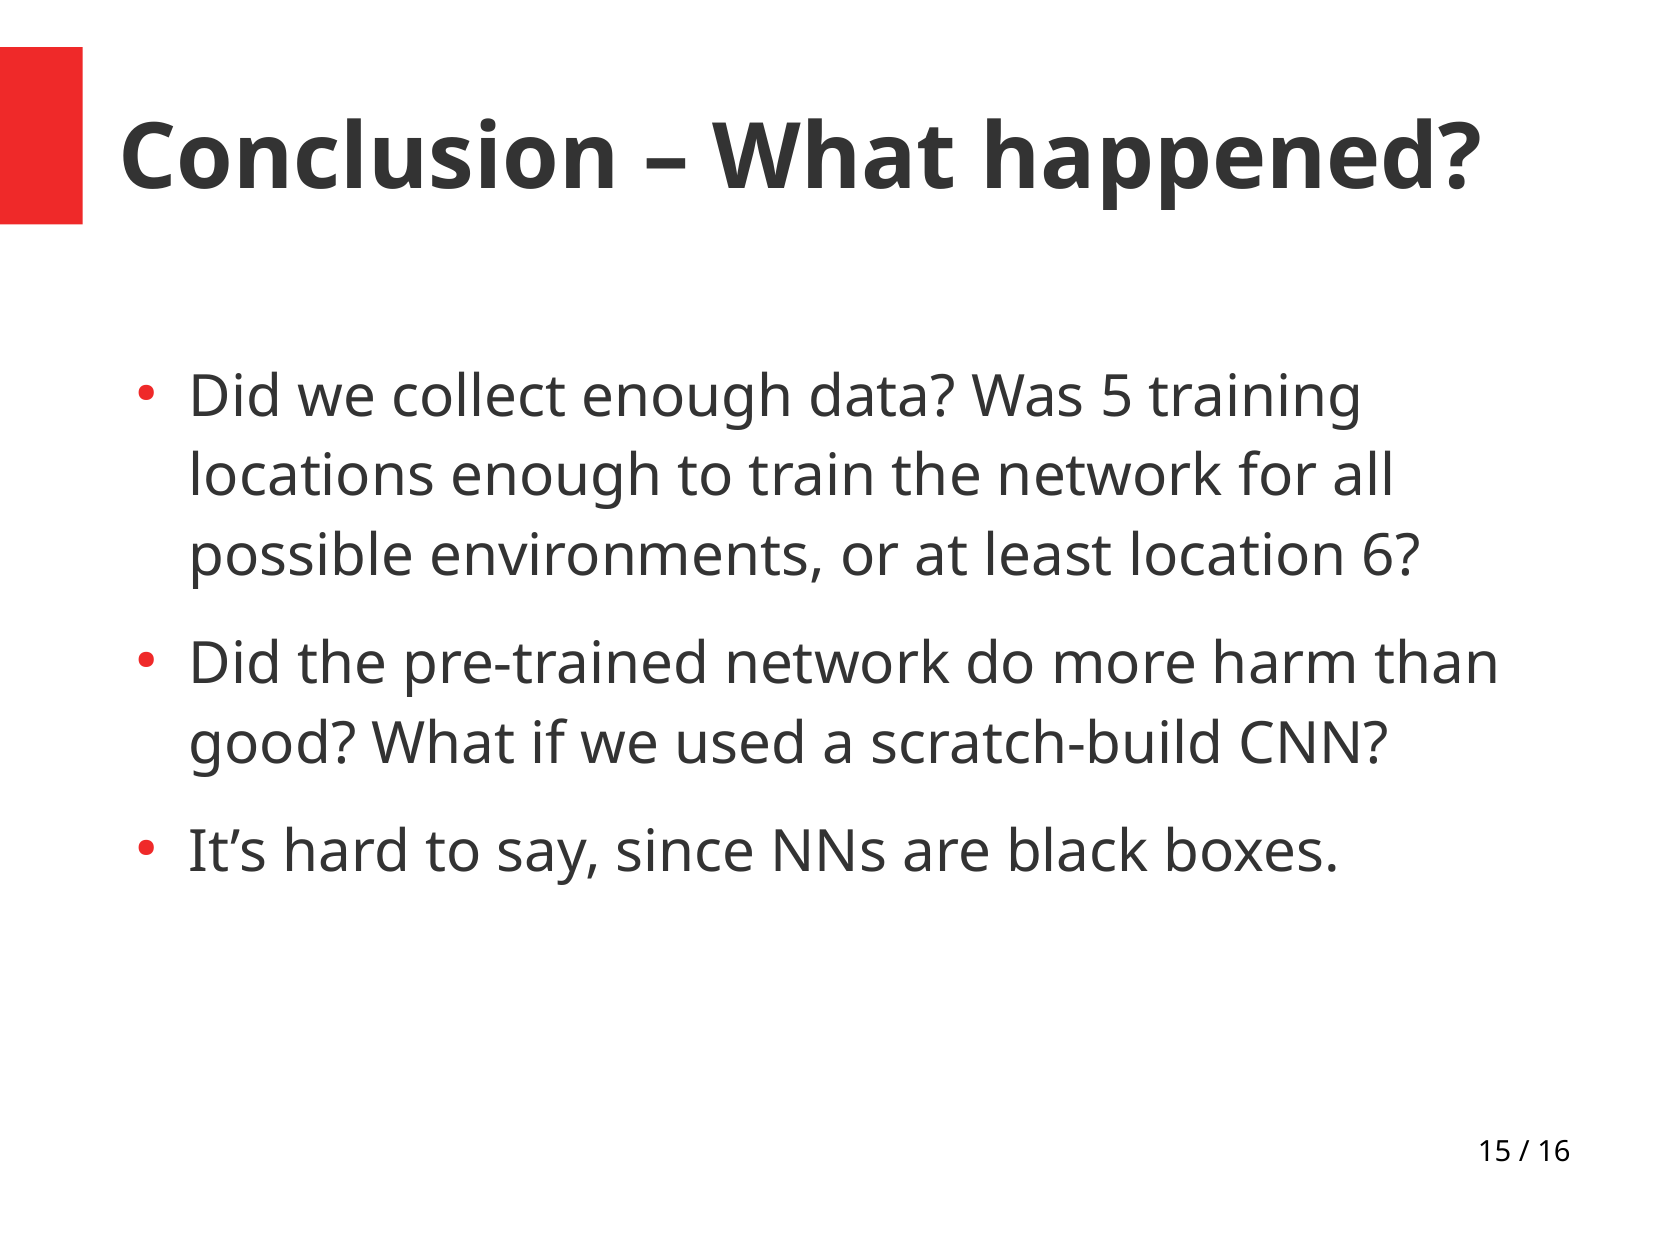

# Conclusion – What happened?
Did we collect enough data? Was 5 training locations enough to train the network for all possible environments, or at least location 6?
Did the pre-trained network do more harm than good? What if we used a scratch-build CNN?
It’s hard to say, since NNs are black boxes.
15